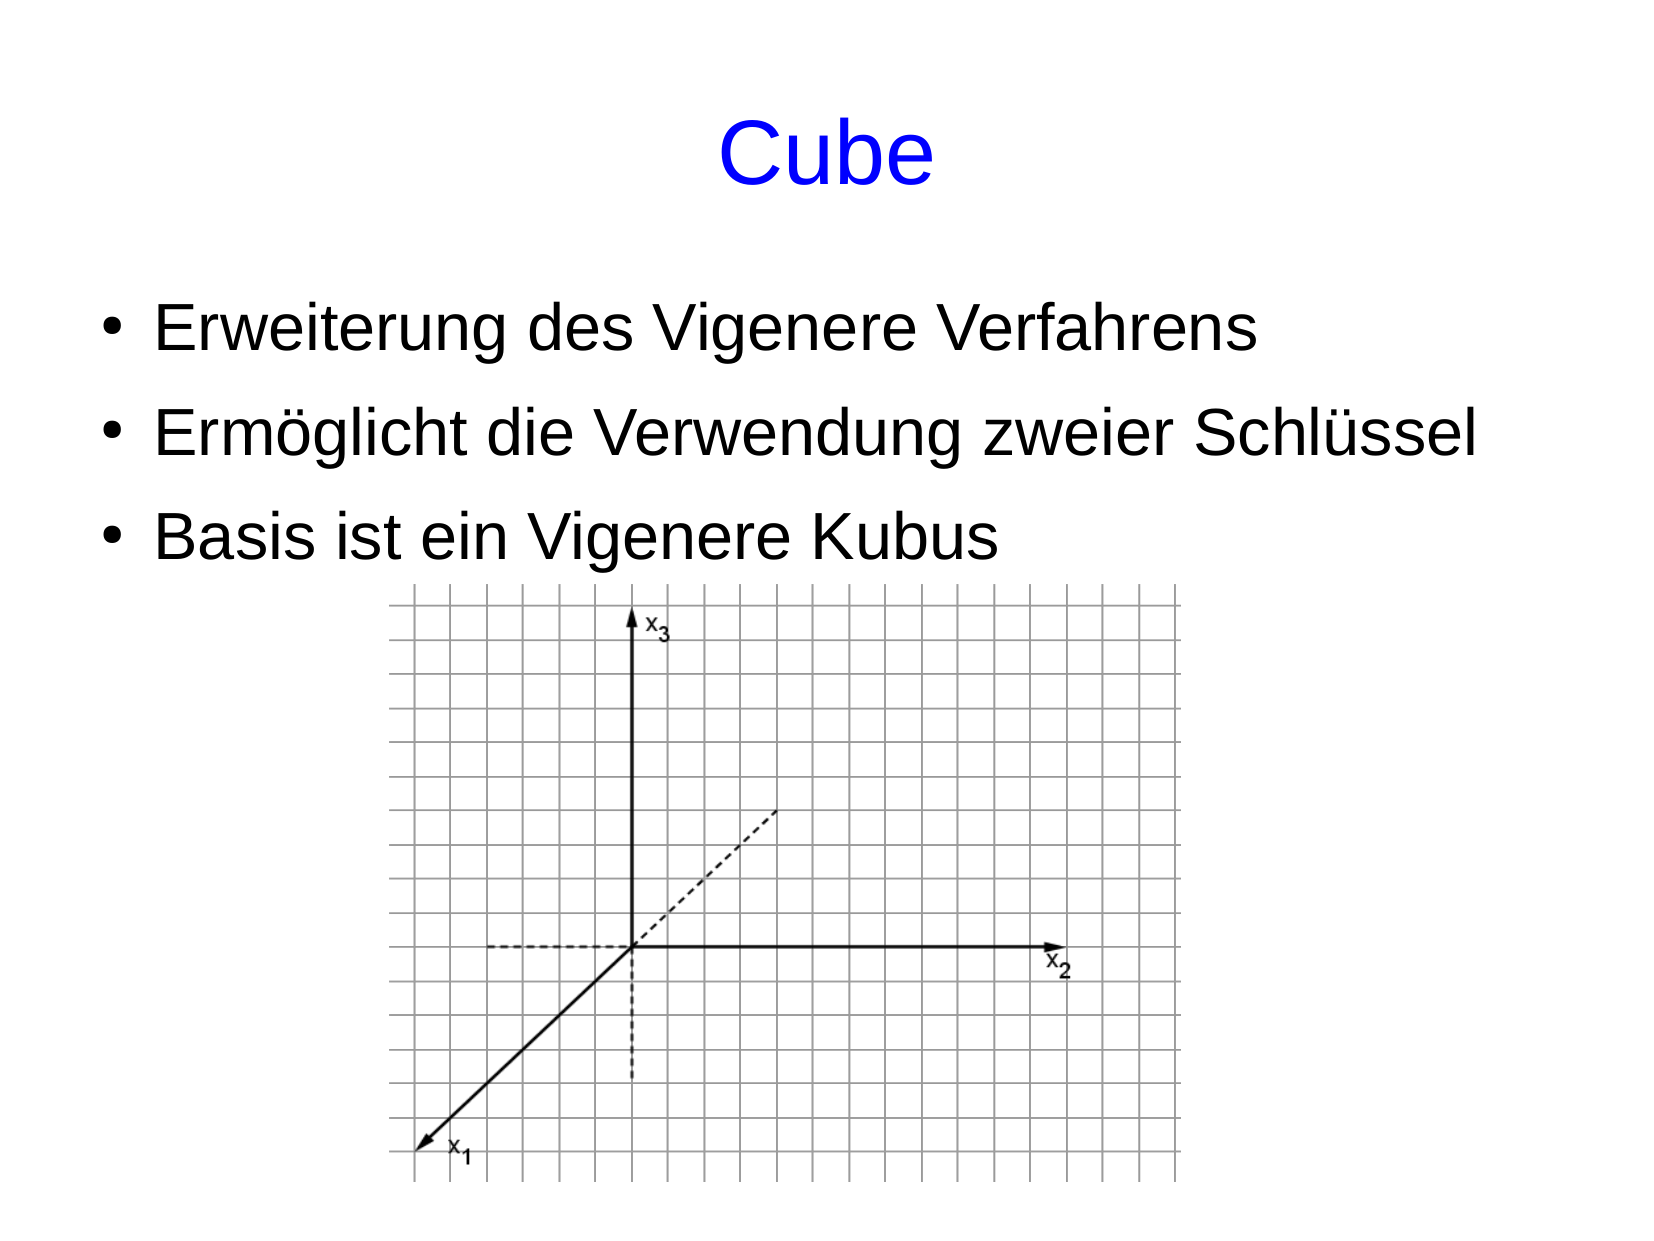

# Cube
Erweiterung des Vigenere Verfahrens
Ermöglicht die Verwendung zweier Schlüssel
Basis ist ein Vigenere Kubus